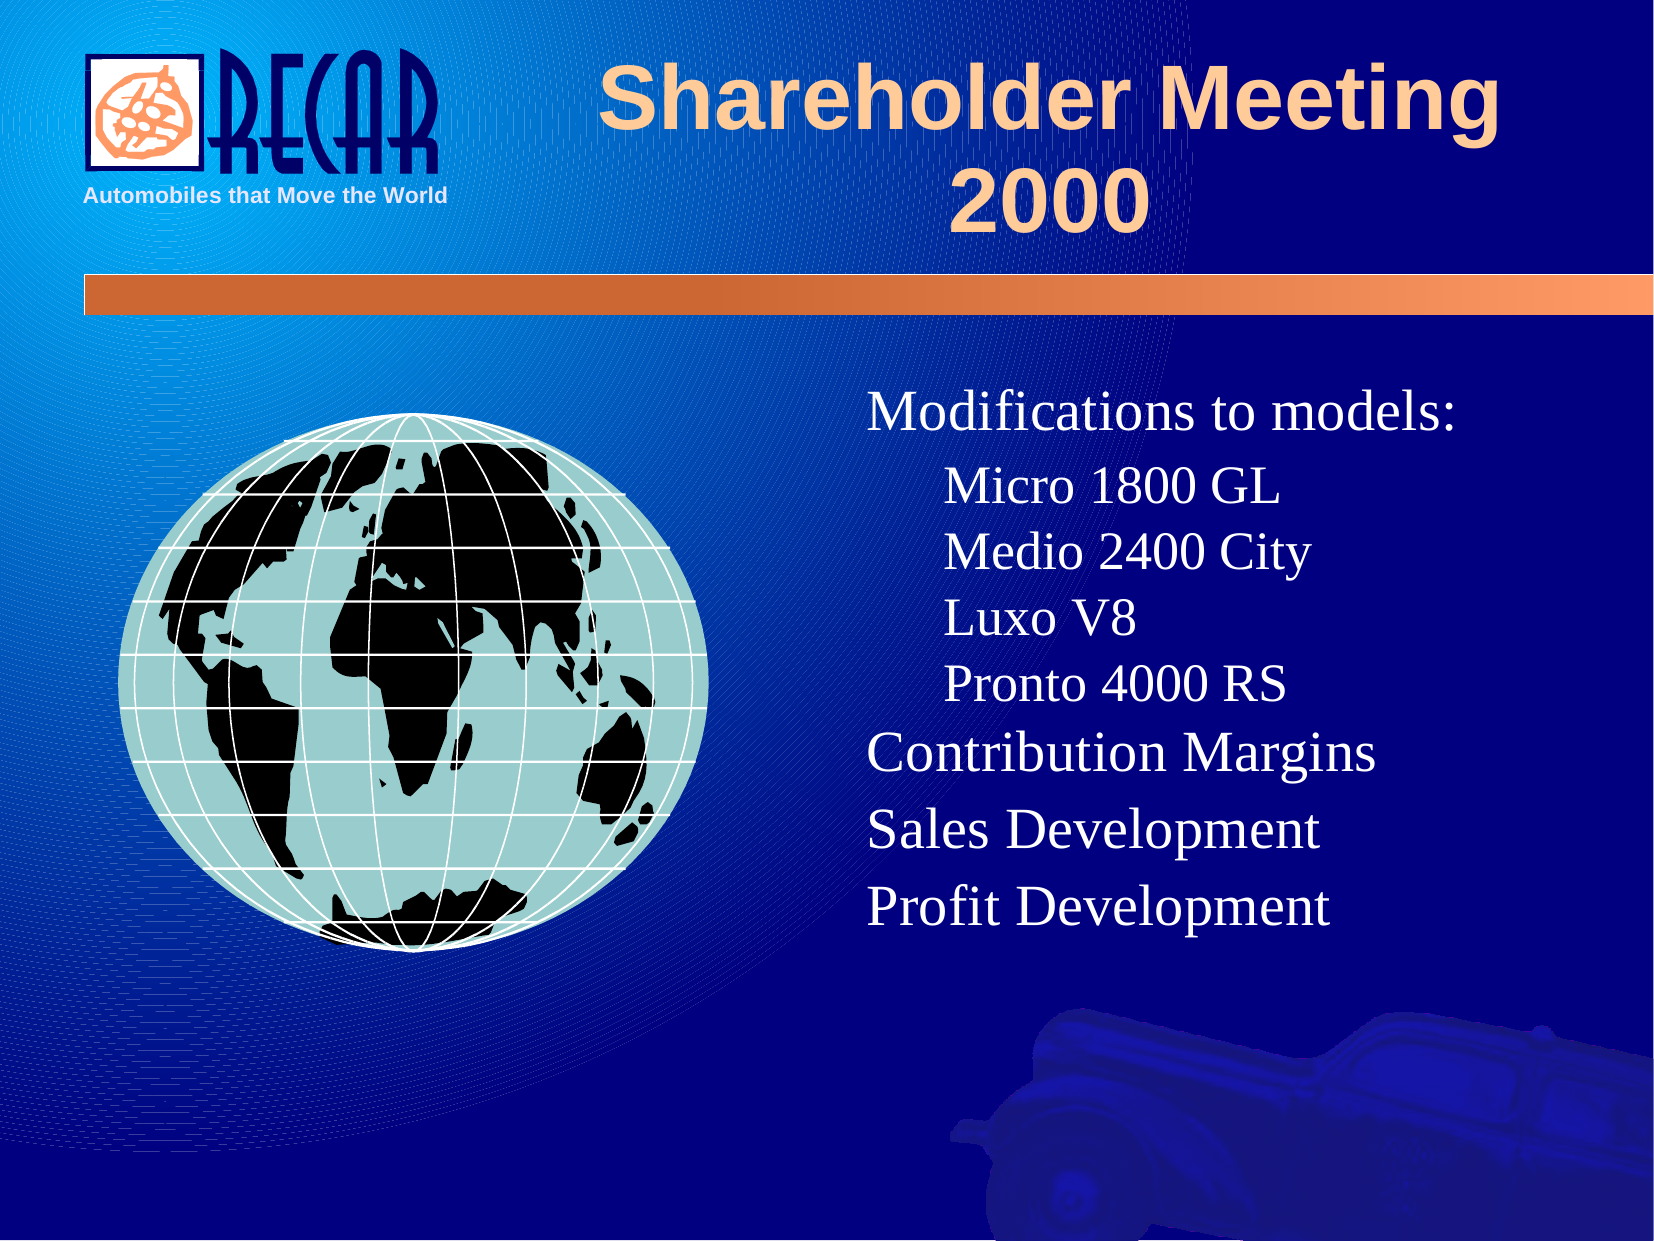

Shareholder Meeting 2000
# Modifications to models:
Micro 1800 GL
Medio 2400 City
Luxo V8
Pronto 4000 RS
Contribution Margins
Sales Development
Profit Development